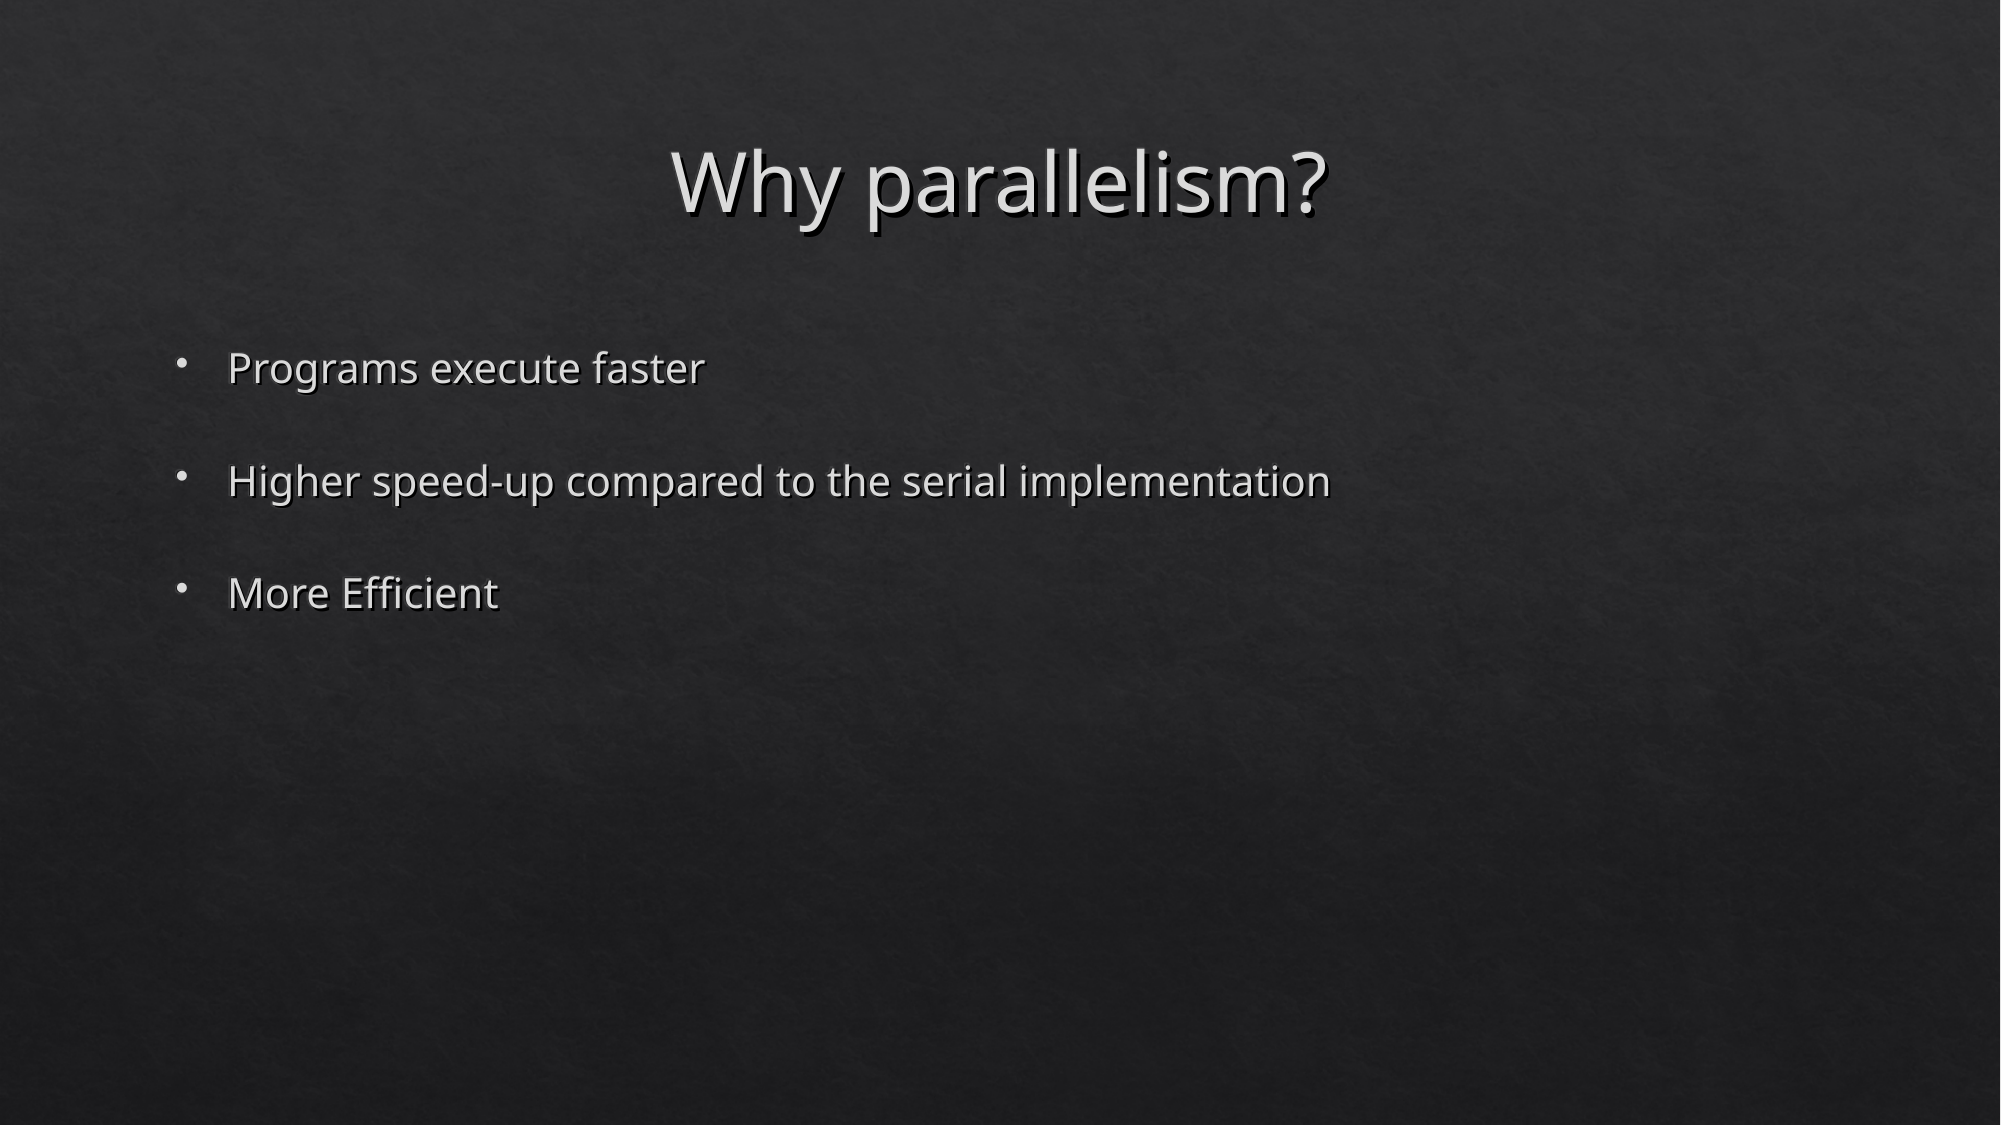

# Why parallelism?
Programs execute faster
Higher speed-up compared to the serial implementation
More Efficient